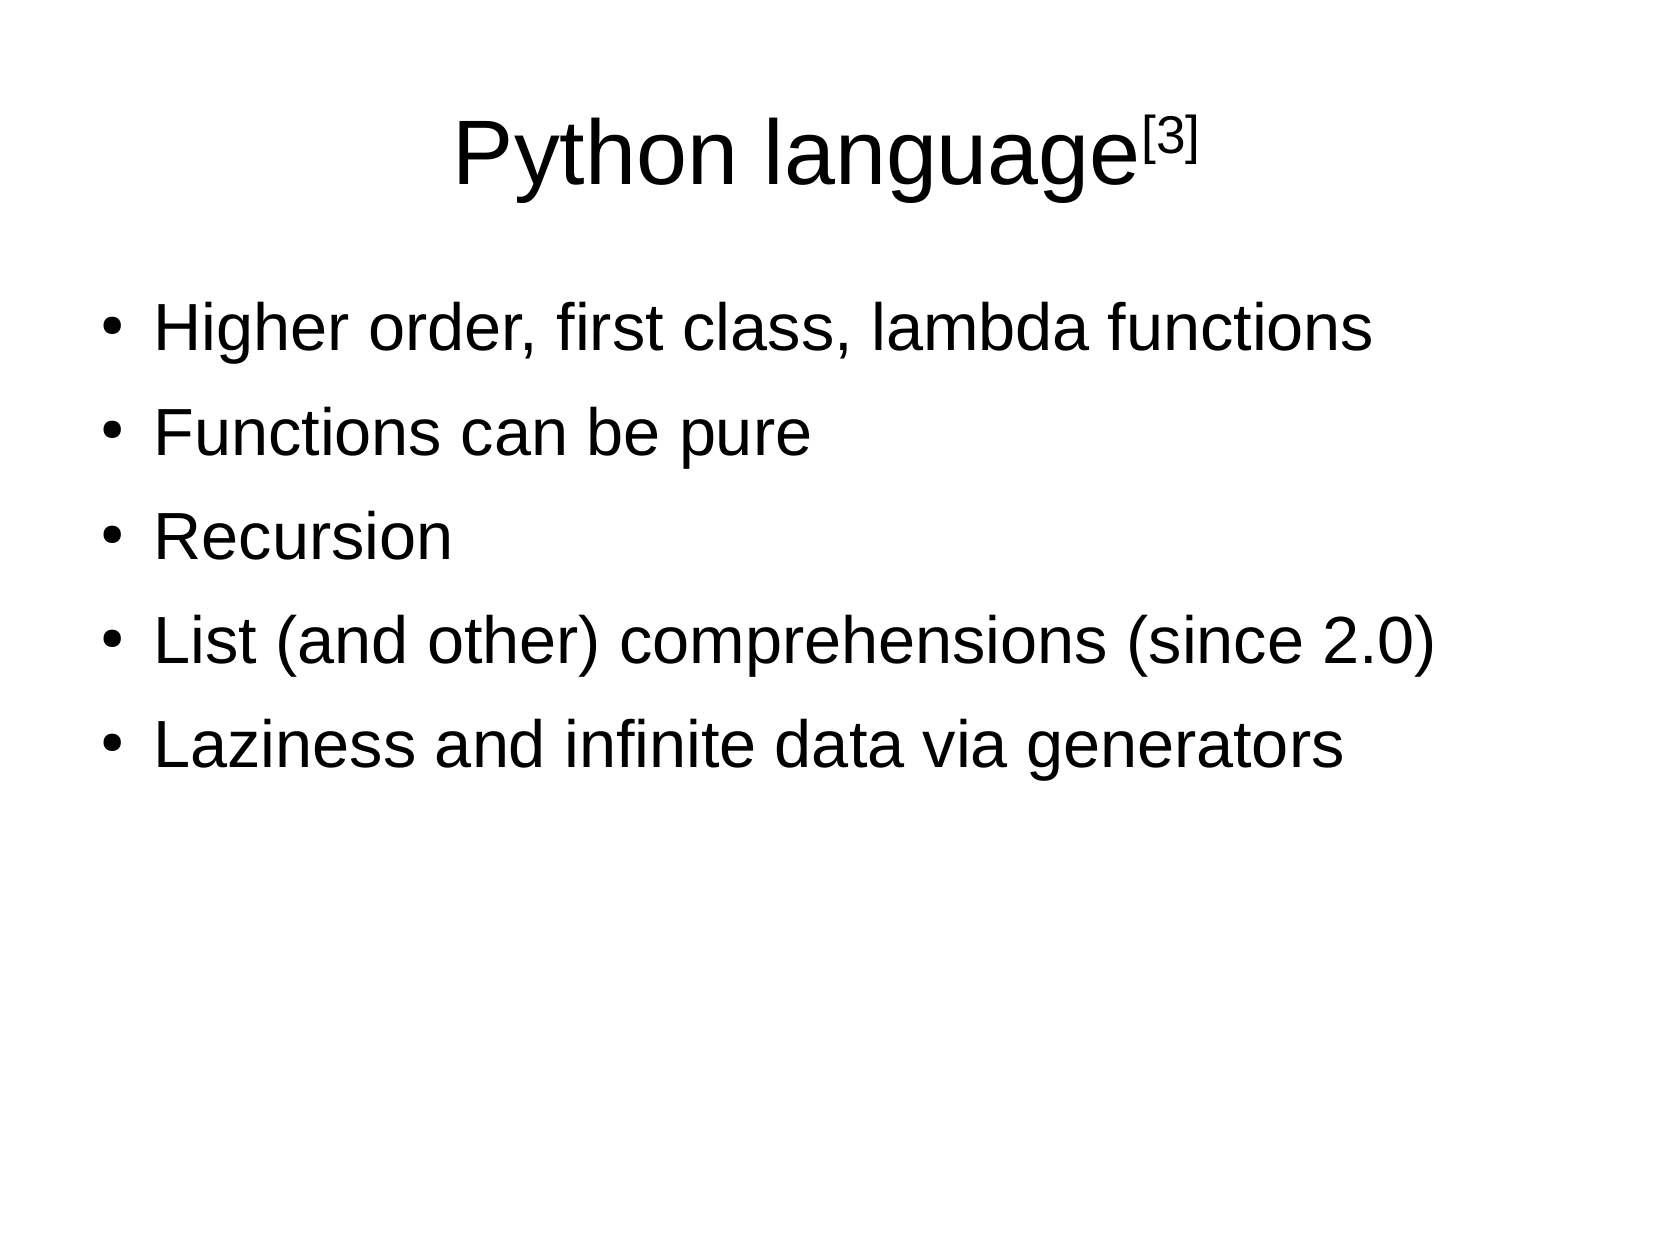

# Python language[3]
Higher order, first class, lambda functions
Functions can be pure
Recursion
List (and other) comprehensions (since 2.0)
Laziness and infinite data via generators